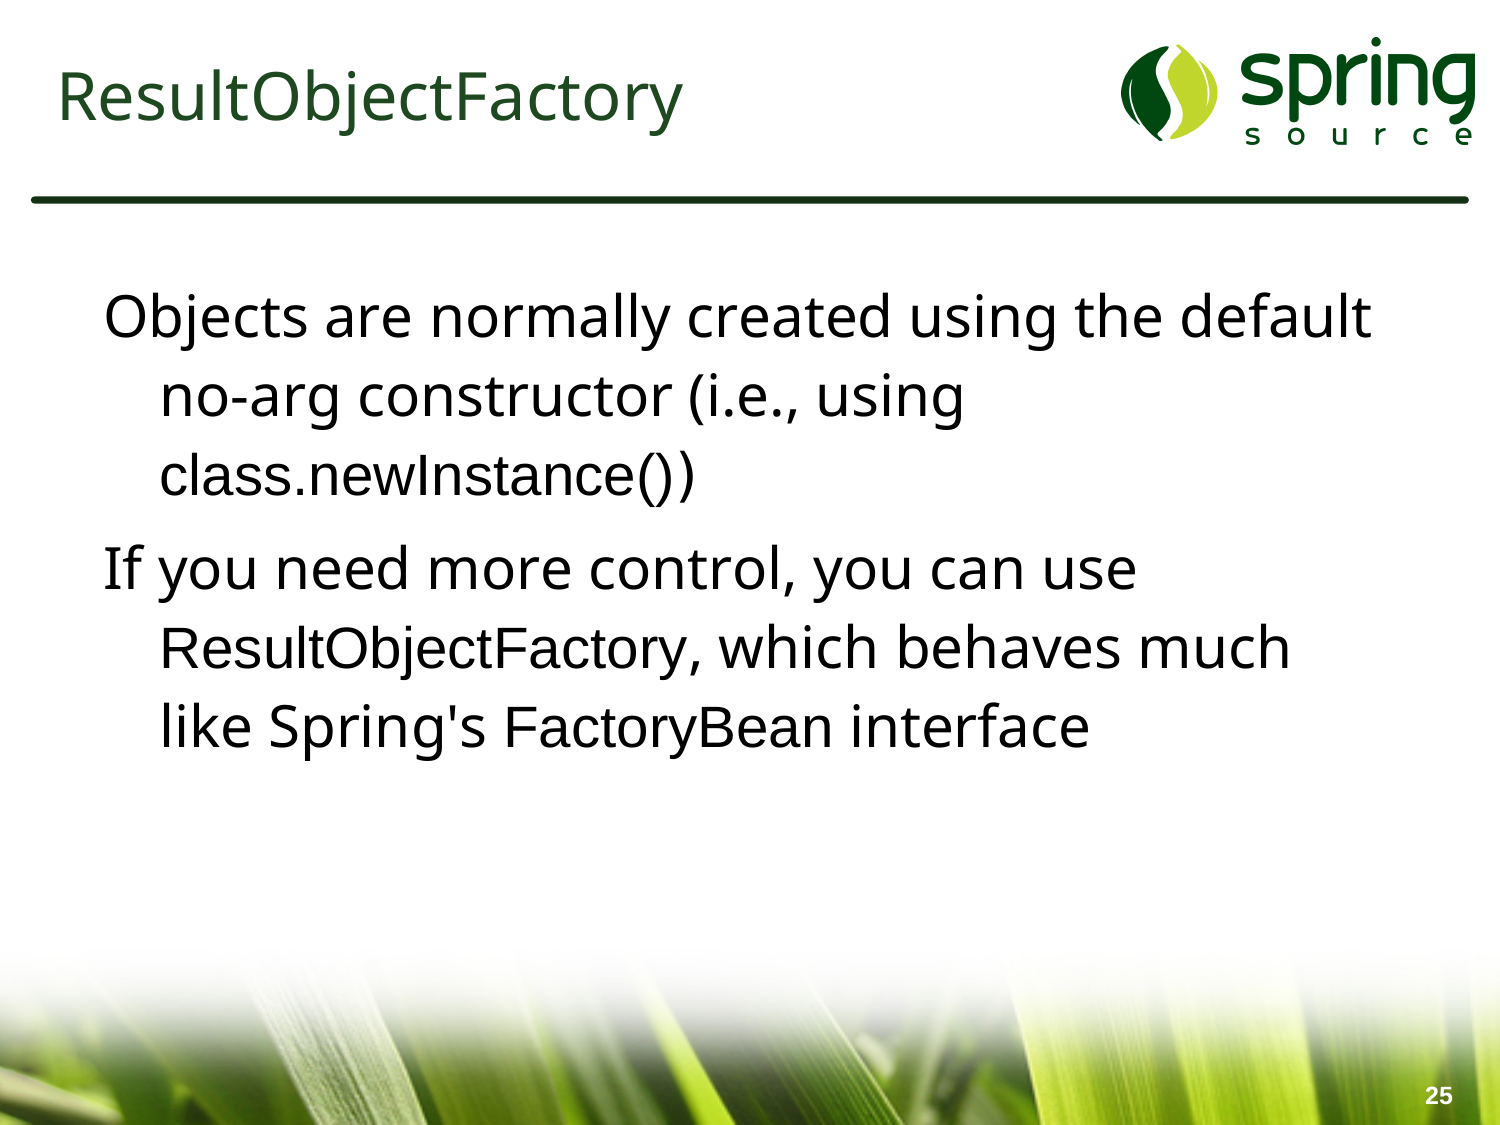

# ResultObjectFactory
Objects are normally created using the default no-arg constructor (i.e., using class.newInstance())‏
If you need more control, you can use ResultObjectFactory, which behaves much like Spring's FactoryBean interface